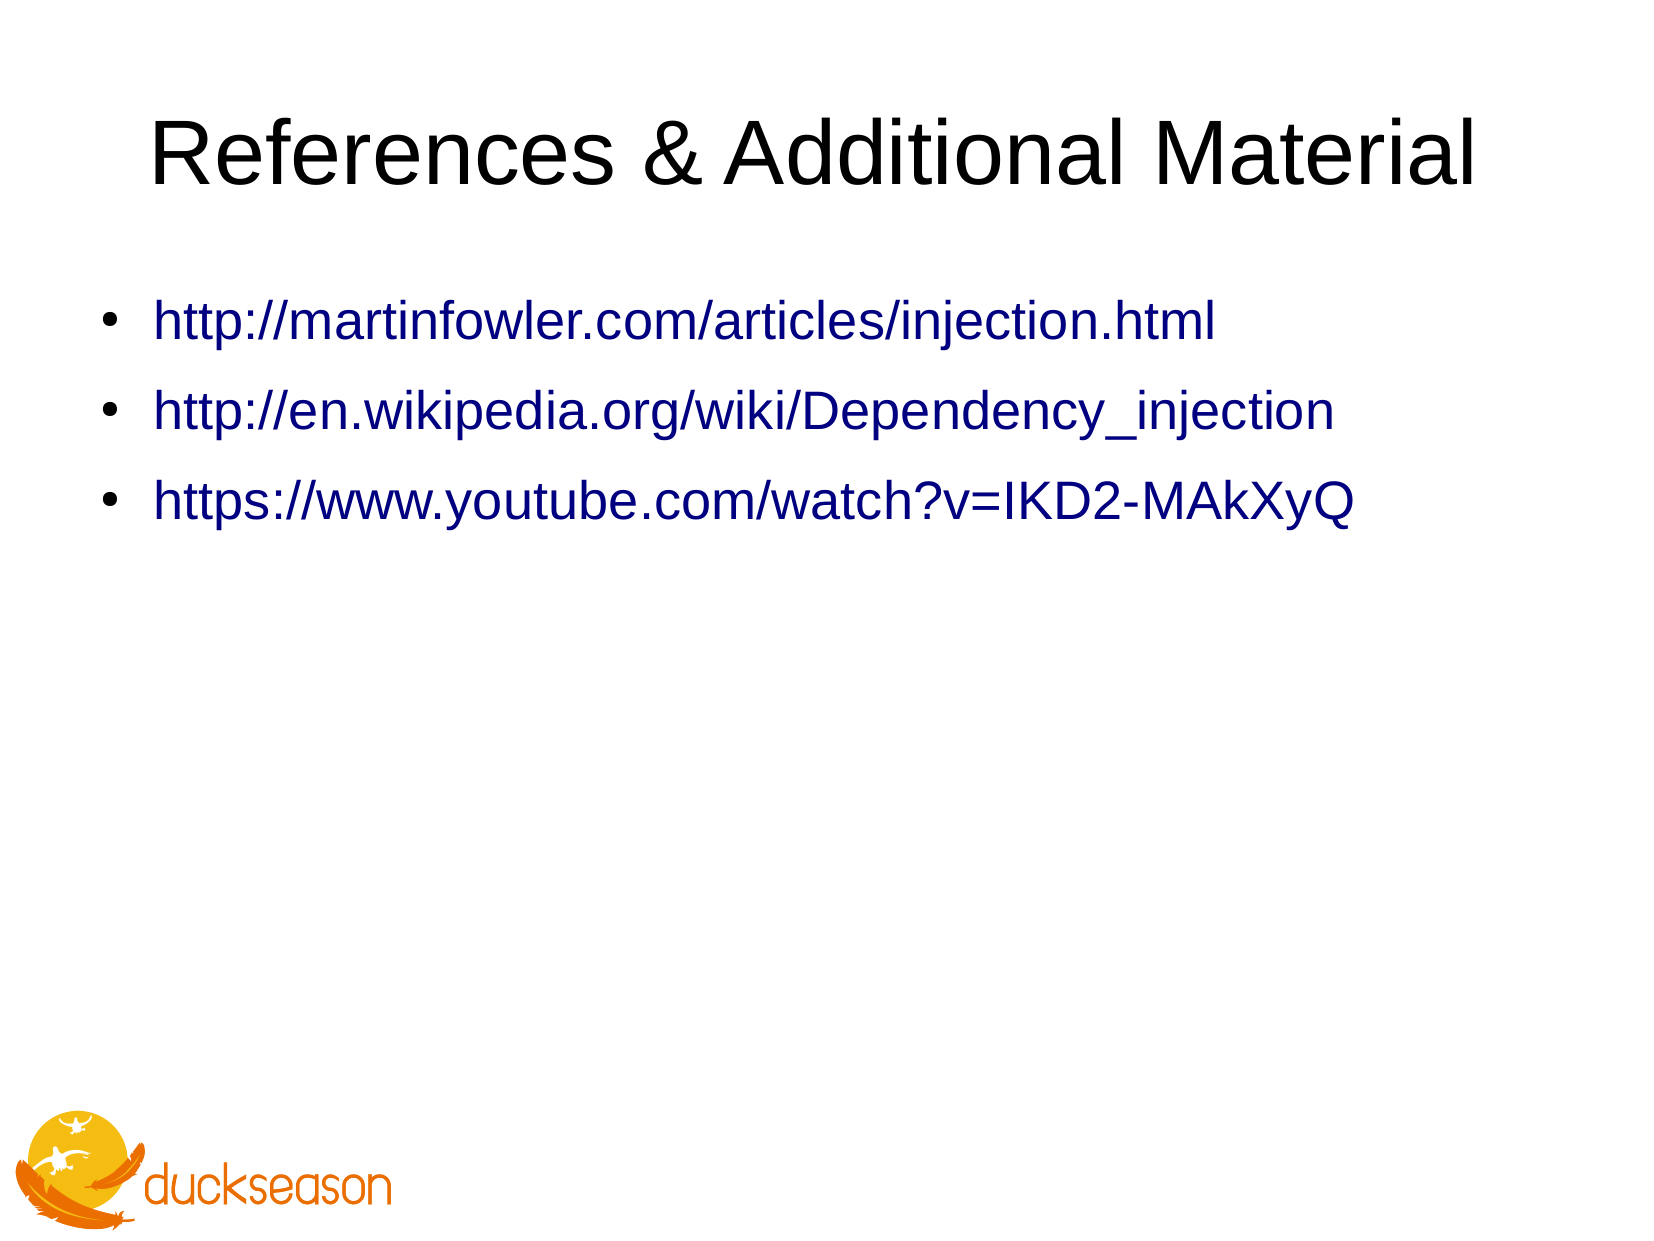

# References & Additional Material
http://martinfowler.com/articles/injection.html
http://en.wikipedia.org/wiki/Dependency_injection
https://www.youtube.com/watch?v=IKD2-MAkXyQ